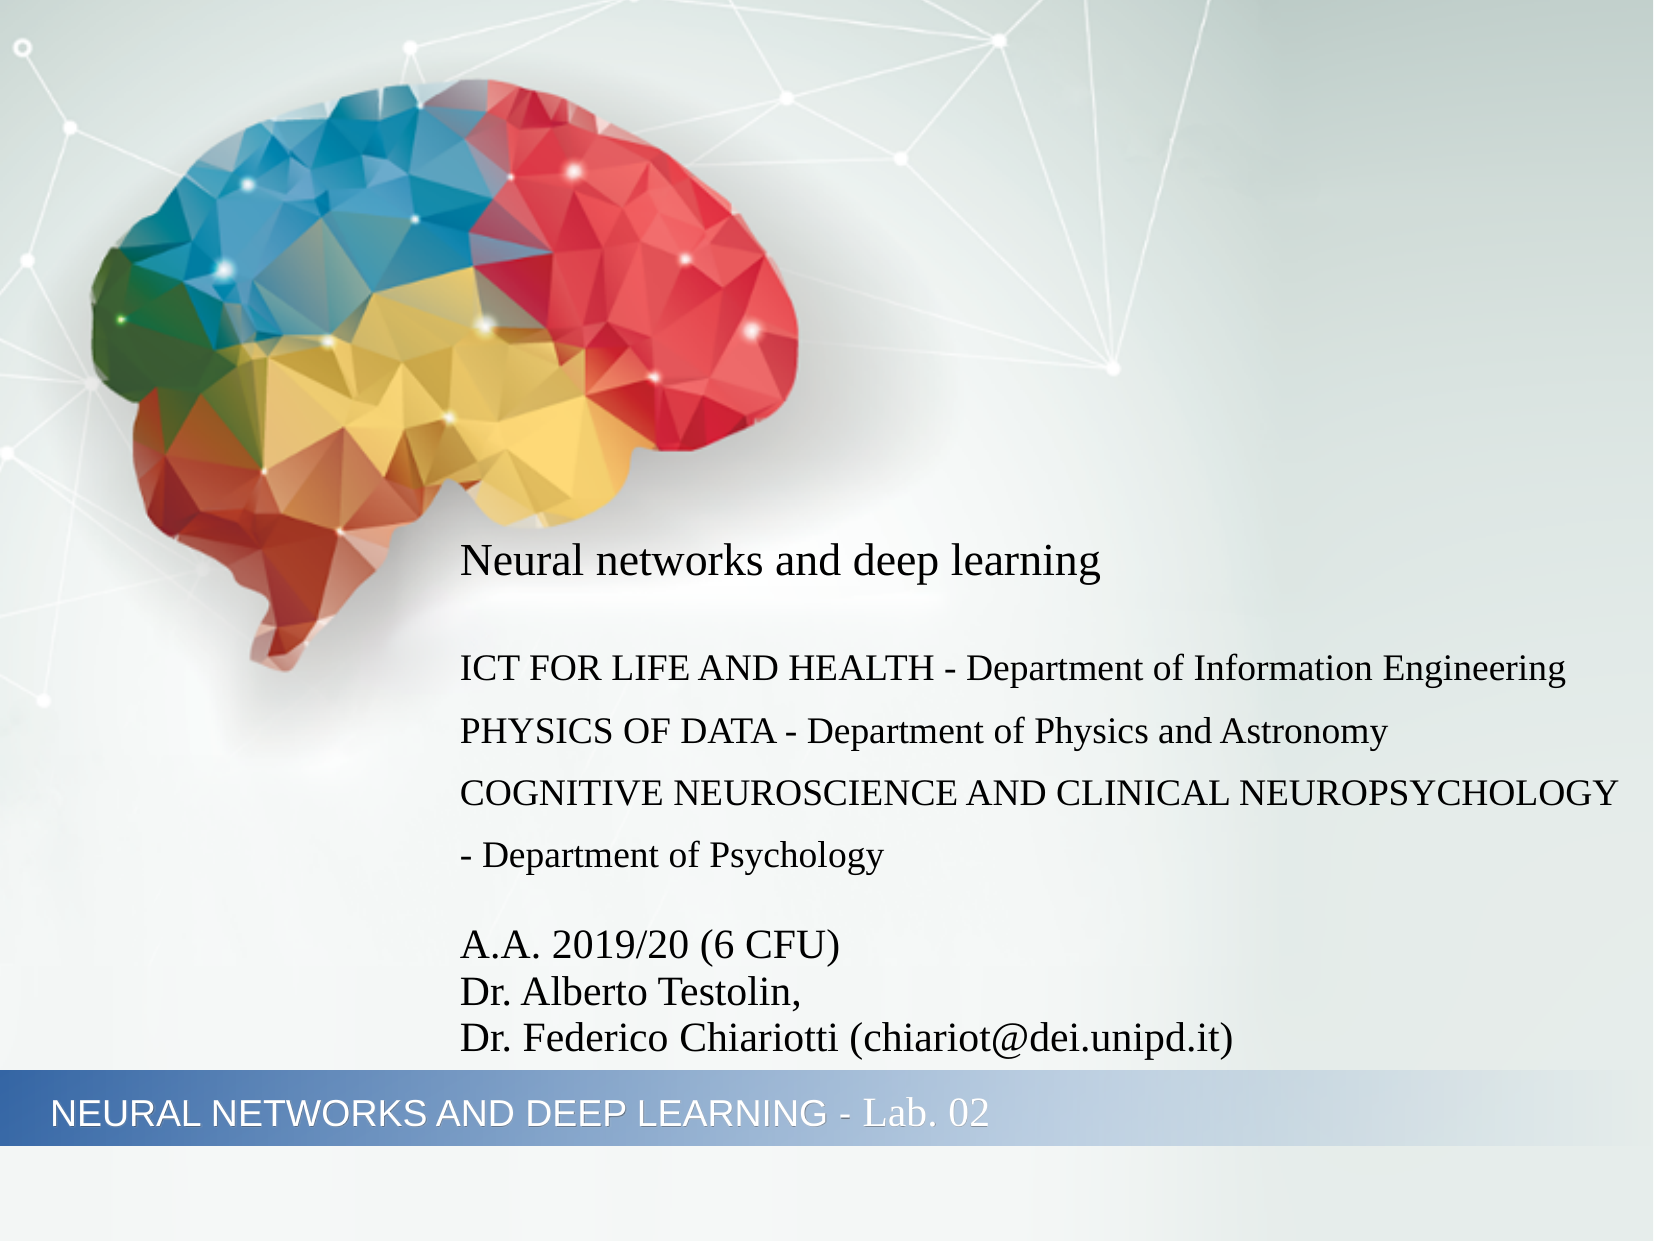

Neural networks and deep learning
ICT FOR LIFE AND HEALTH - Department of Information Engineering
PHYSICS OF DATA - Department of Physics and Astronomy
COGNITIVE NEUROSCIENCE AND CLINICAL NEUROPSYCHOLOGY - Department of Psychology
A.A. 2019/20 (6 CFU)
Dr. Alberto Testolin,
Dr. Federico Chiariotti (chiariot@dei.unipd.it)
NEURAL NETWORKS AND DEEP LEARNING - Lab. 02